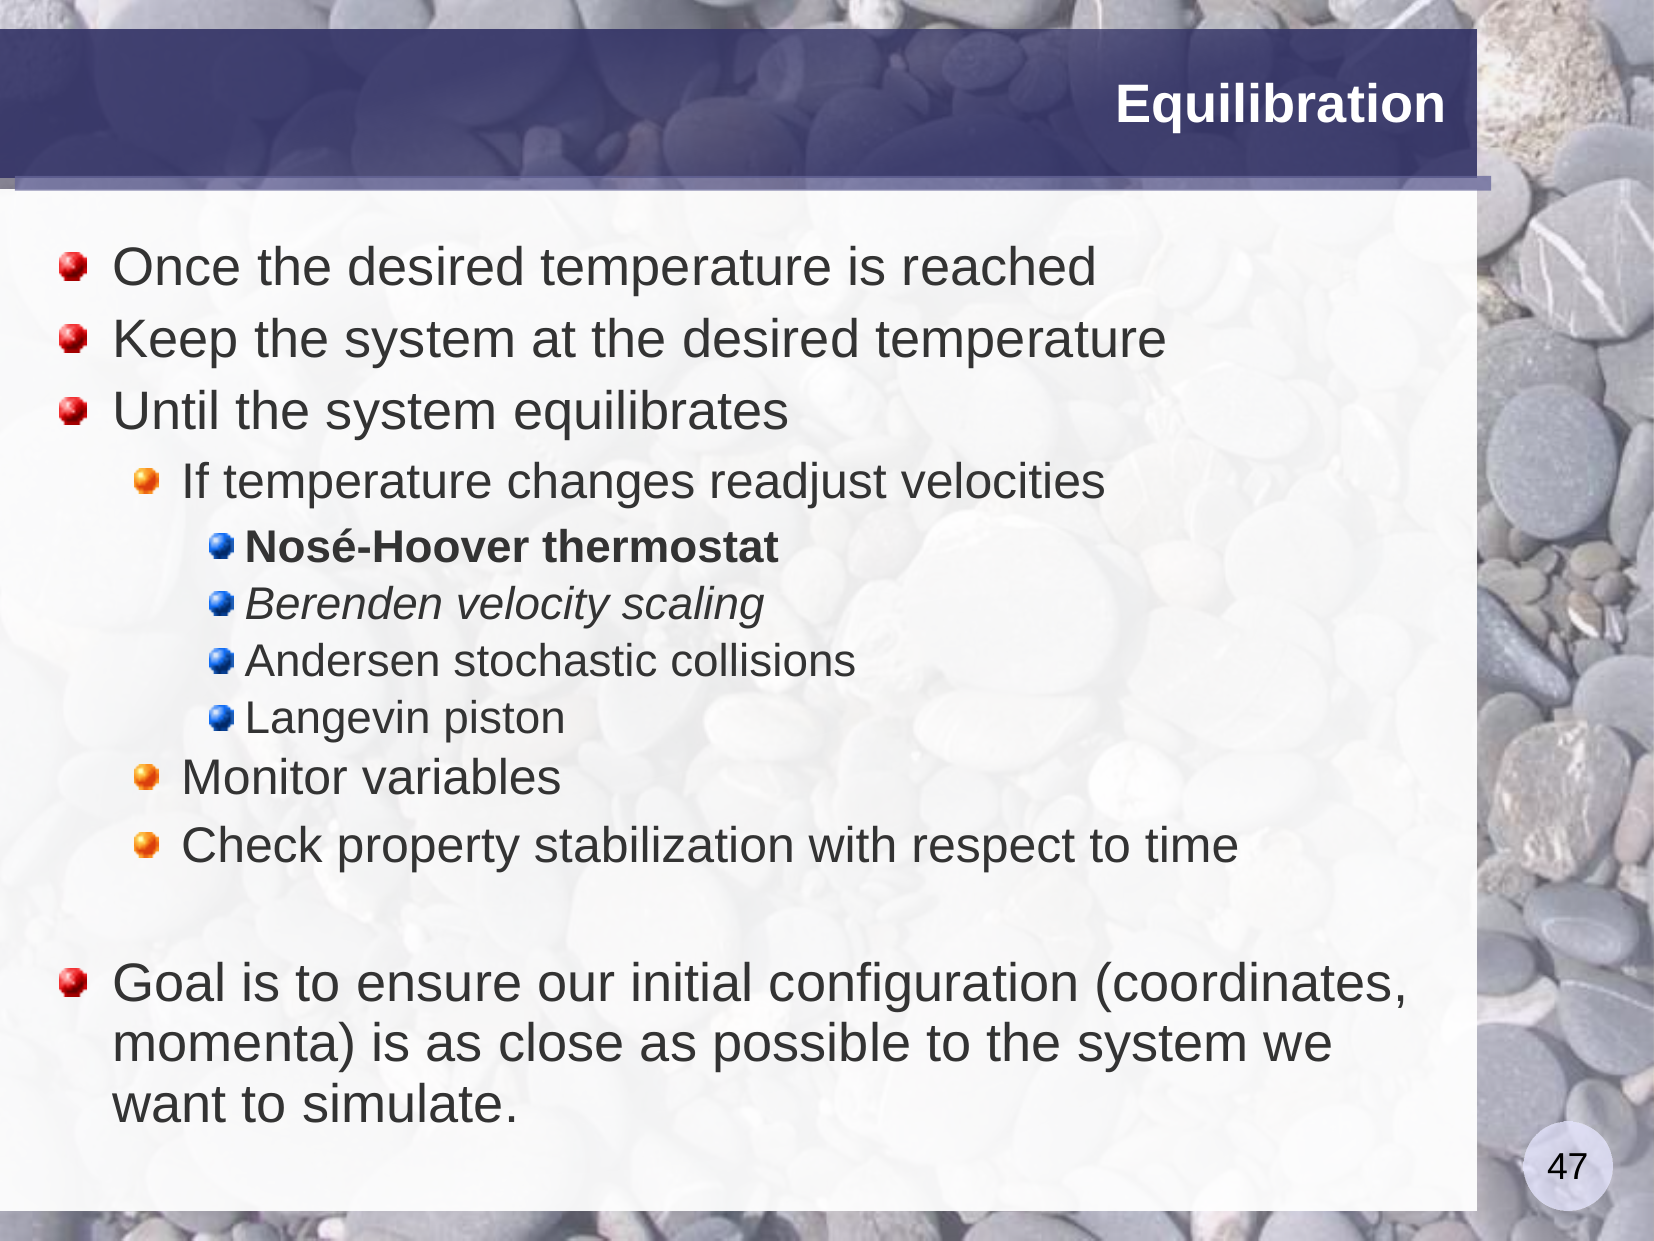

# Equilibration
Once the desired temperature is reached
Keep the system at the desired temperature
Until the system equilibrates
If temperature changes readjust velocities
Nosé-Hoover thermostat
Berenden velocity scaling
Andersen stochastic collisions
Langevin piston
Monitor variables
Check property stabilization with respect to time
Goal is to ensure our initial configuration (coordinates, momenta) is as close as possible to the system we want to simulate.